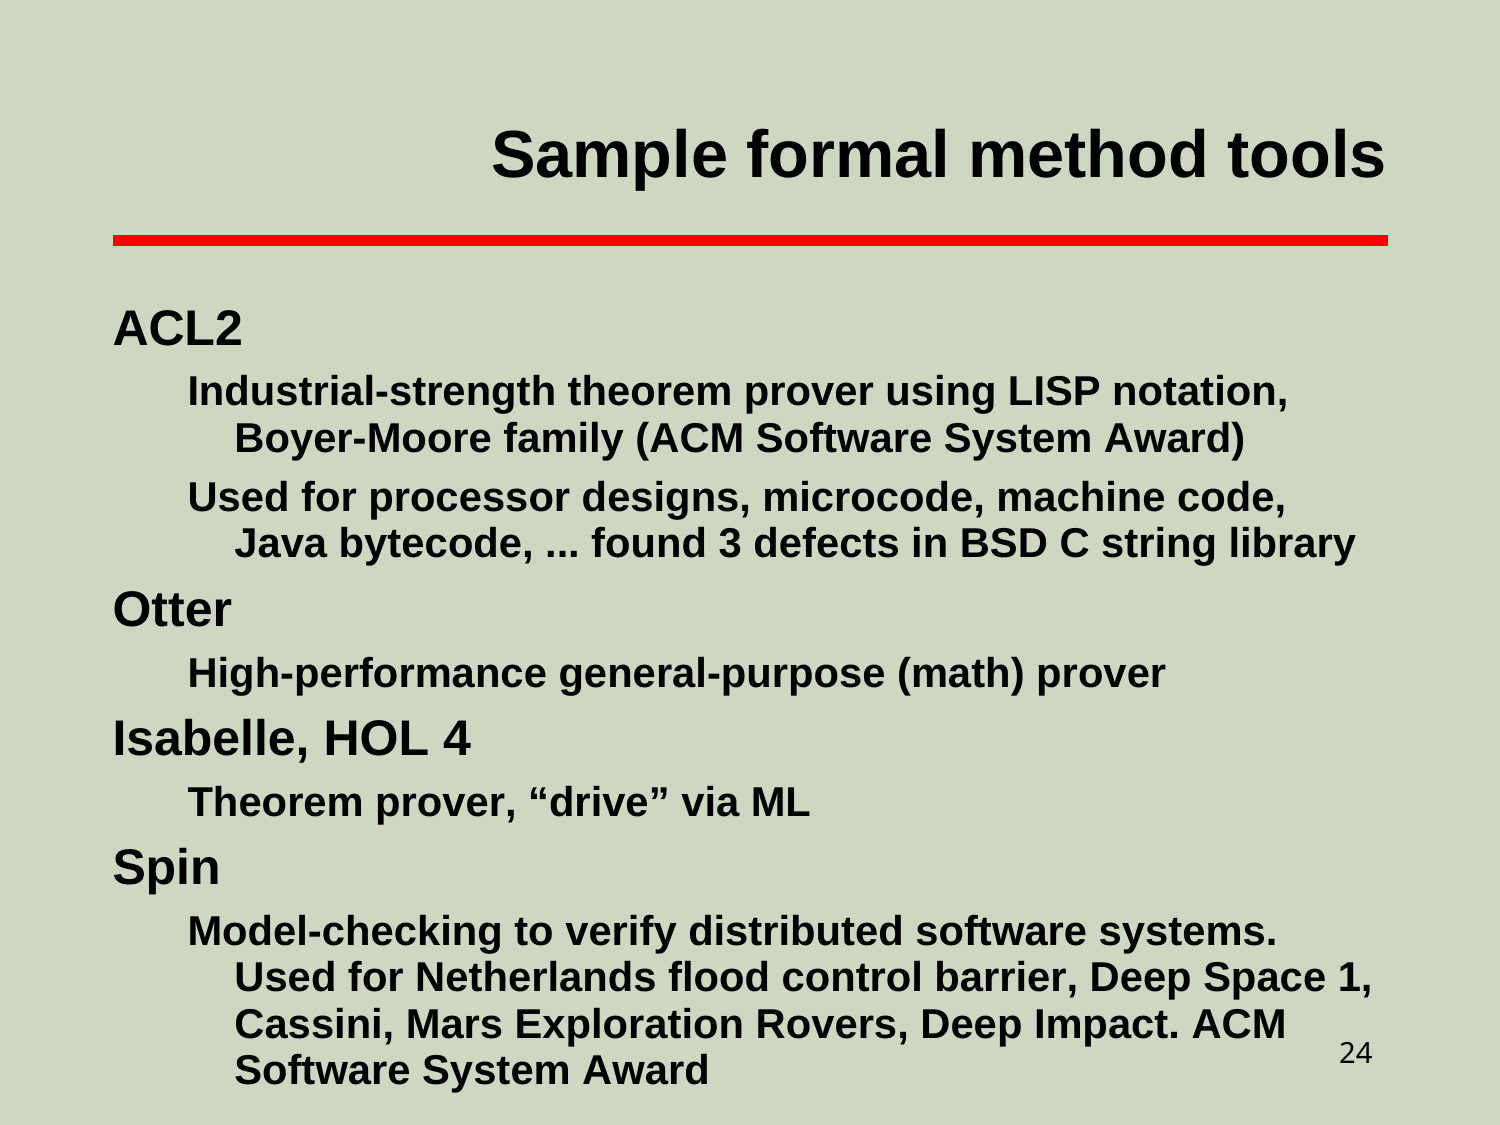

# Sample formal method tools
ACL2
Industrial-strength theorem prover using LISP notation, Boyer-Moore family (ACM Software System Award)
Used for processor designs, microcode, machine code, Java bytecode, ... found 3 defects in BSD C string library
Otter
High-performance general-purpose (math) prover
Isabelle, HOL 4
Theorem prover, “drive” via ML
Spin
Model-checking to verify distributed software systems. Used for Netherlands flood control barrier, Deep Space 1, Cassini, Mars Exploration Rovers, Deep Impact. ACM Software System Award